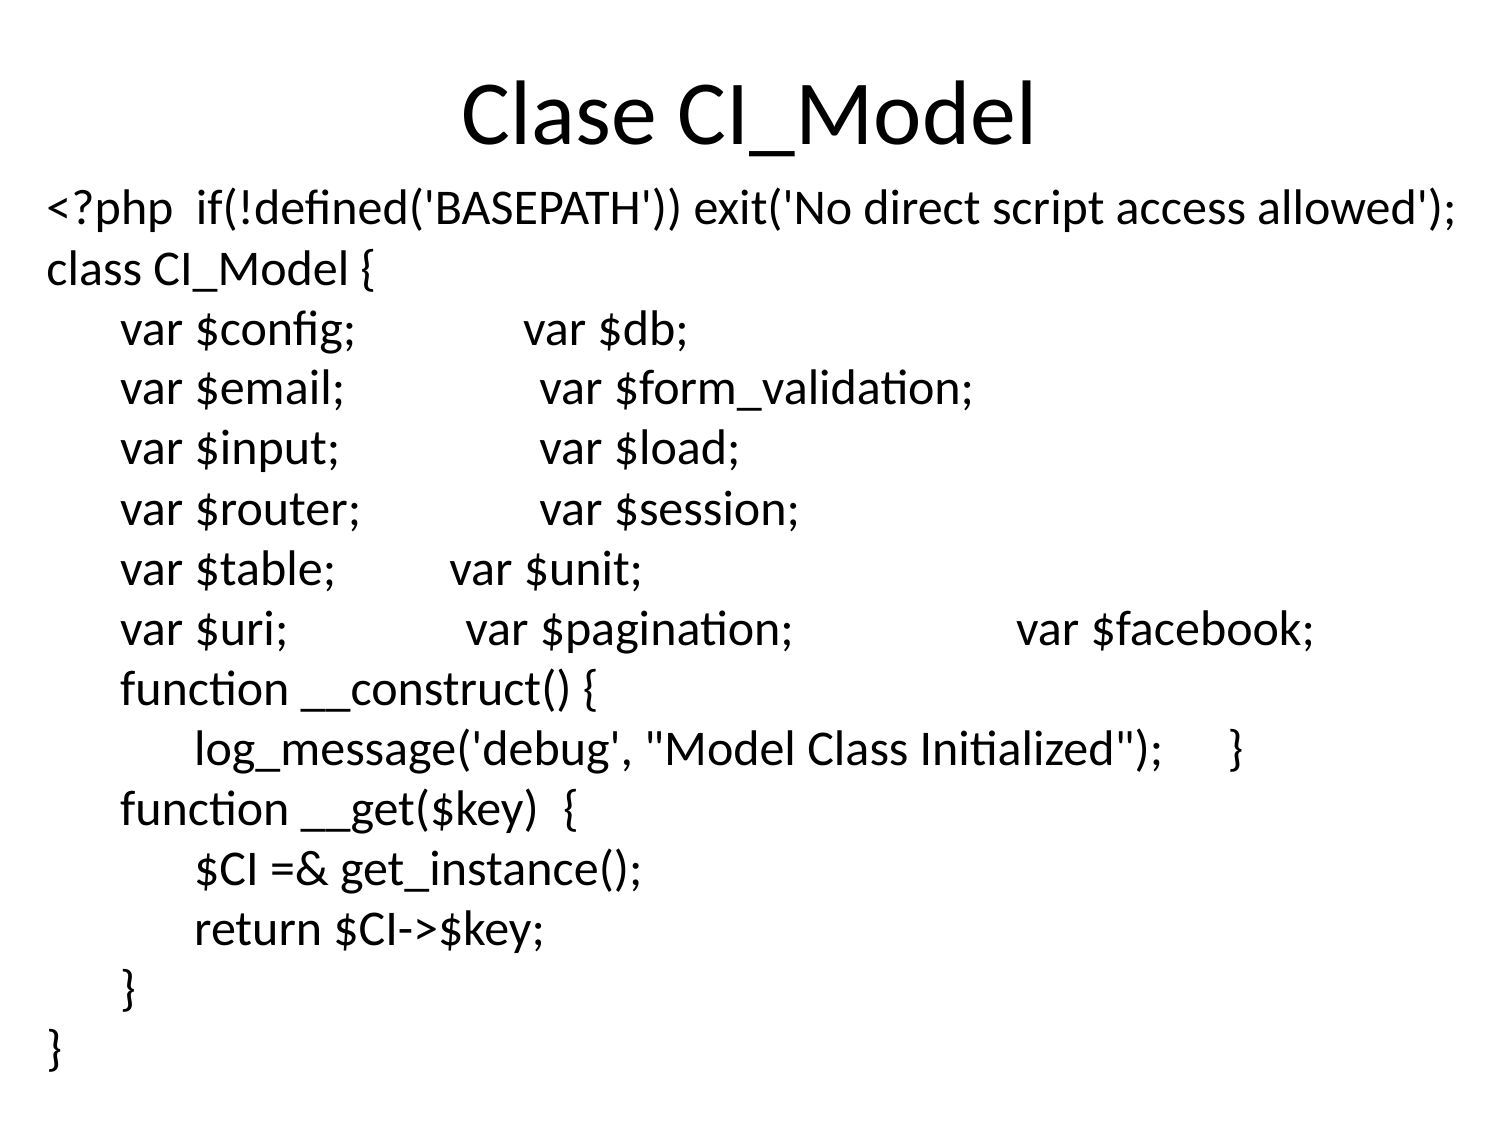

# Clase CI_Model
<?php if(!defined('BASEPATH')) exit('No direct script access allowed');
class CI_Model {
	var $config; 	 var $db;
	var $email; 	 var $form_validation;
	var $input; 	 var $load;
	var $router;	 var $session;
	var $table; 	 var $unit;
	var $uri; 	 var $pagination;	 var $facebook;
	function __construct() {
		log_message('debug', "Model Class Initialized"); 	}
	function __get($key)	{
		$CI =& get_instance();
		return $CI->$key;
	}
}